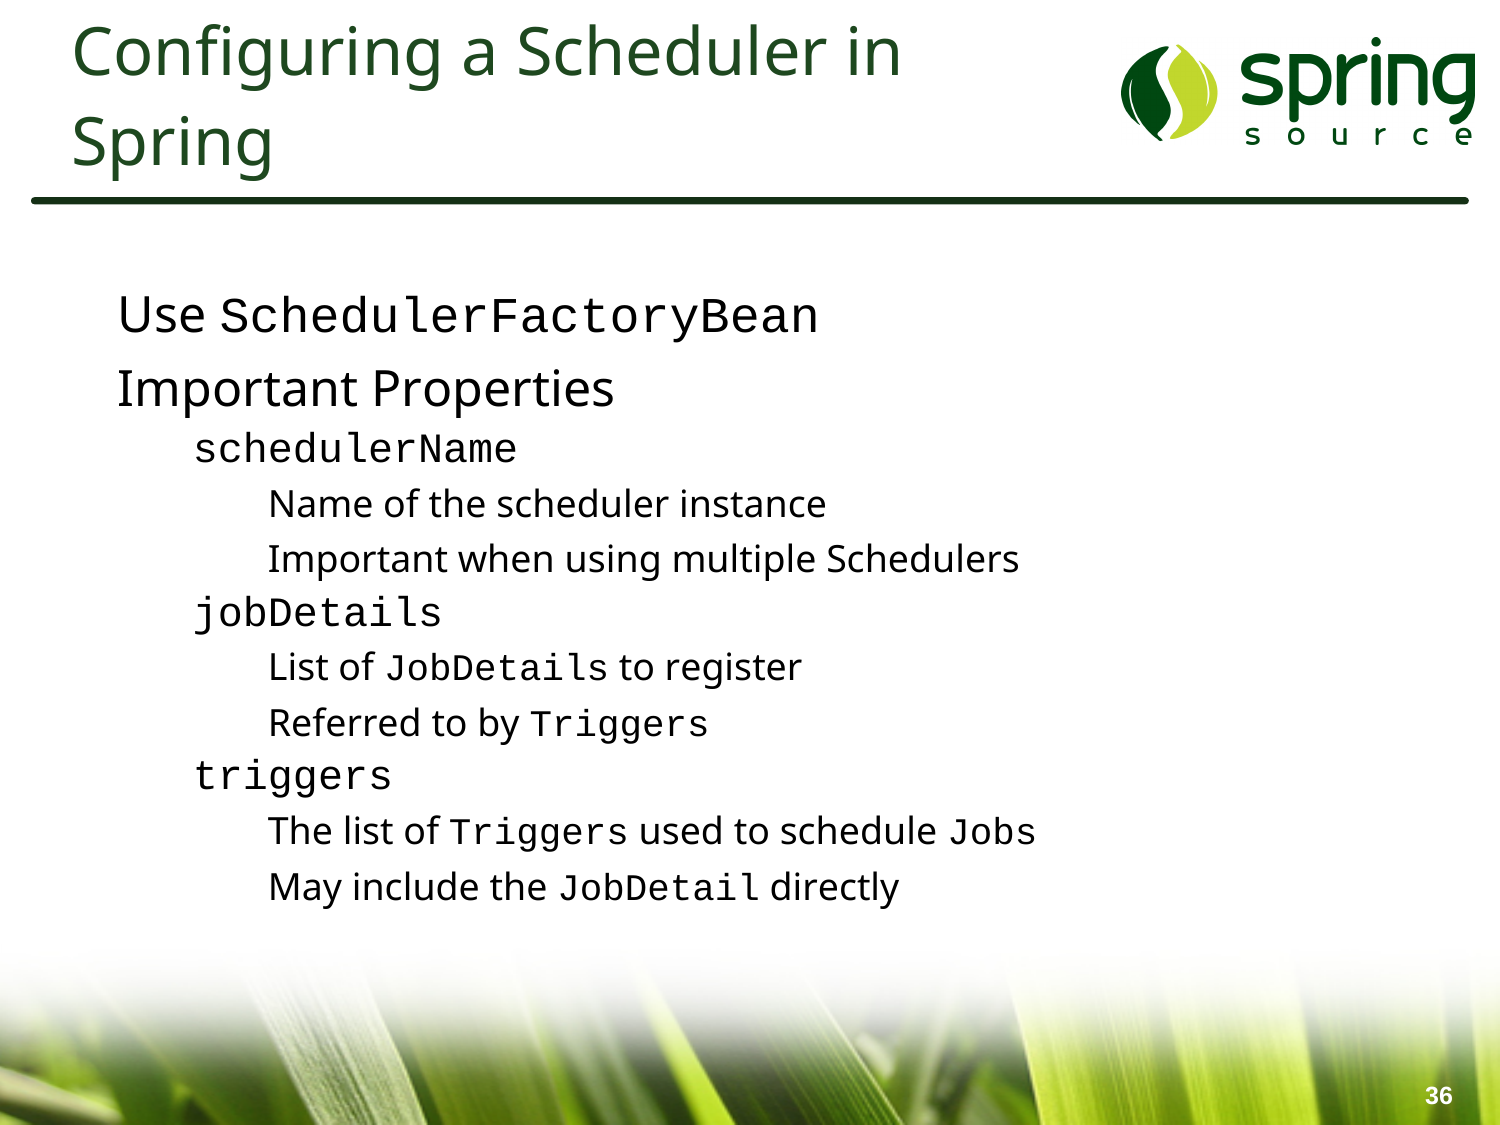

# Configuring a Scheduler in Spring
Use SchedulerFactoryBean
Important Properties
schedulerName
Name of the scheduler instance
Important when using multiple Schedulers
jobDetails
List of JobDetails to register
Referred to by Triggers
triggers
The list of Triggers used to schedule Jobs
May include the JobDetail directly